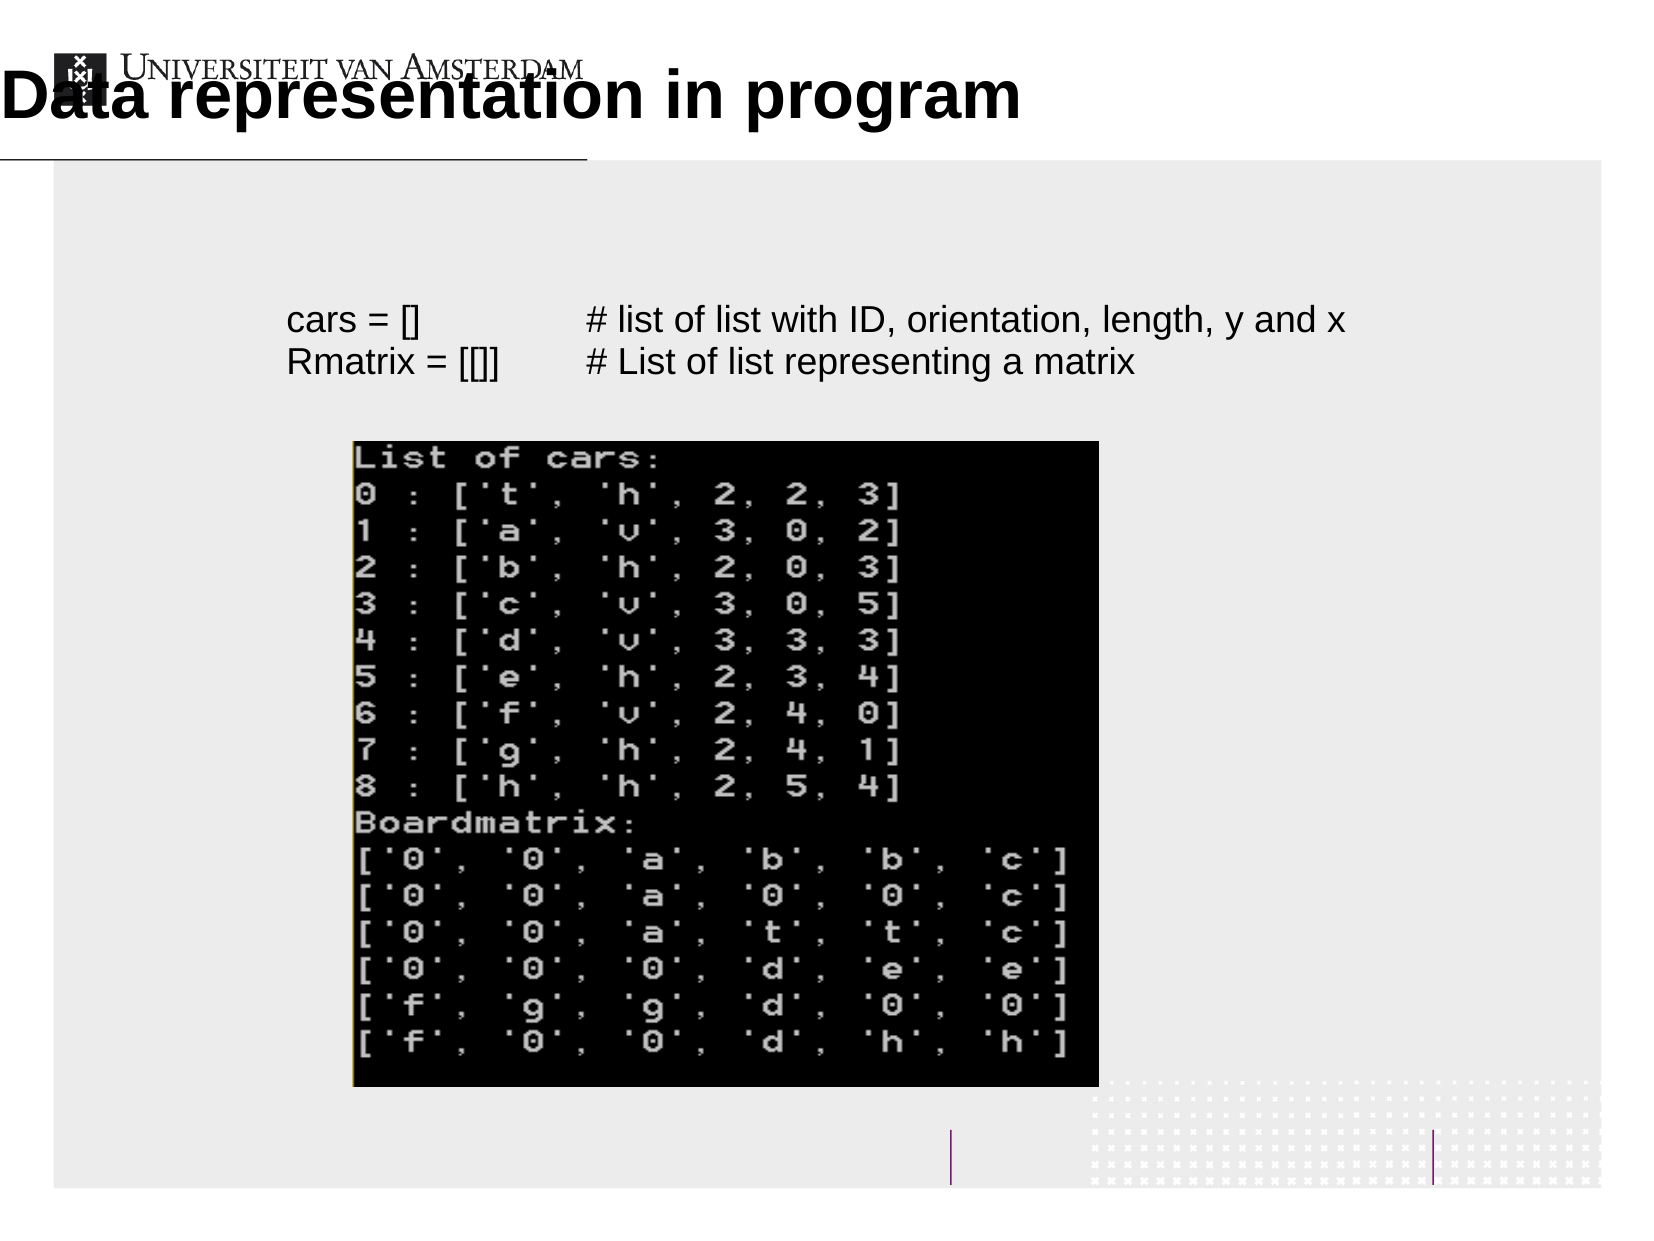

# Data representation in program
cars = [] 	# list of list with ID, orientation, length, y and x
Rmatrix = [[]] 	# List of list representing a matrix